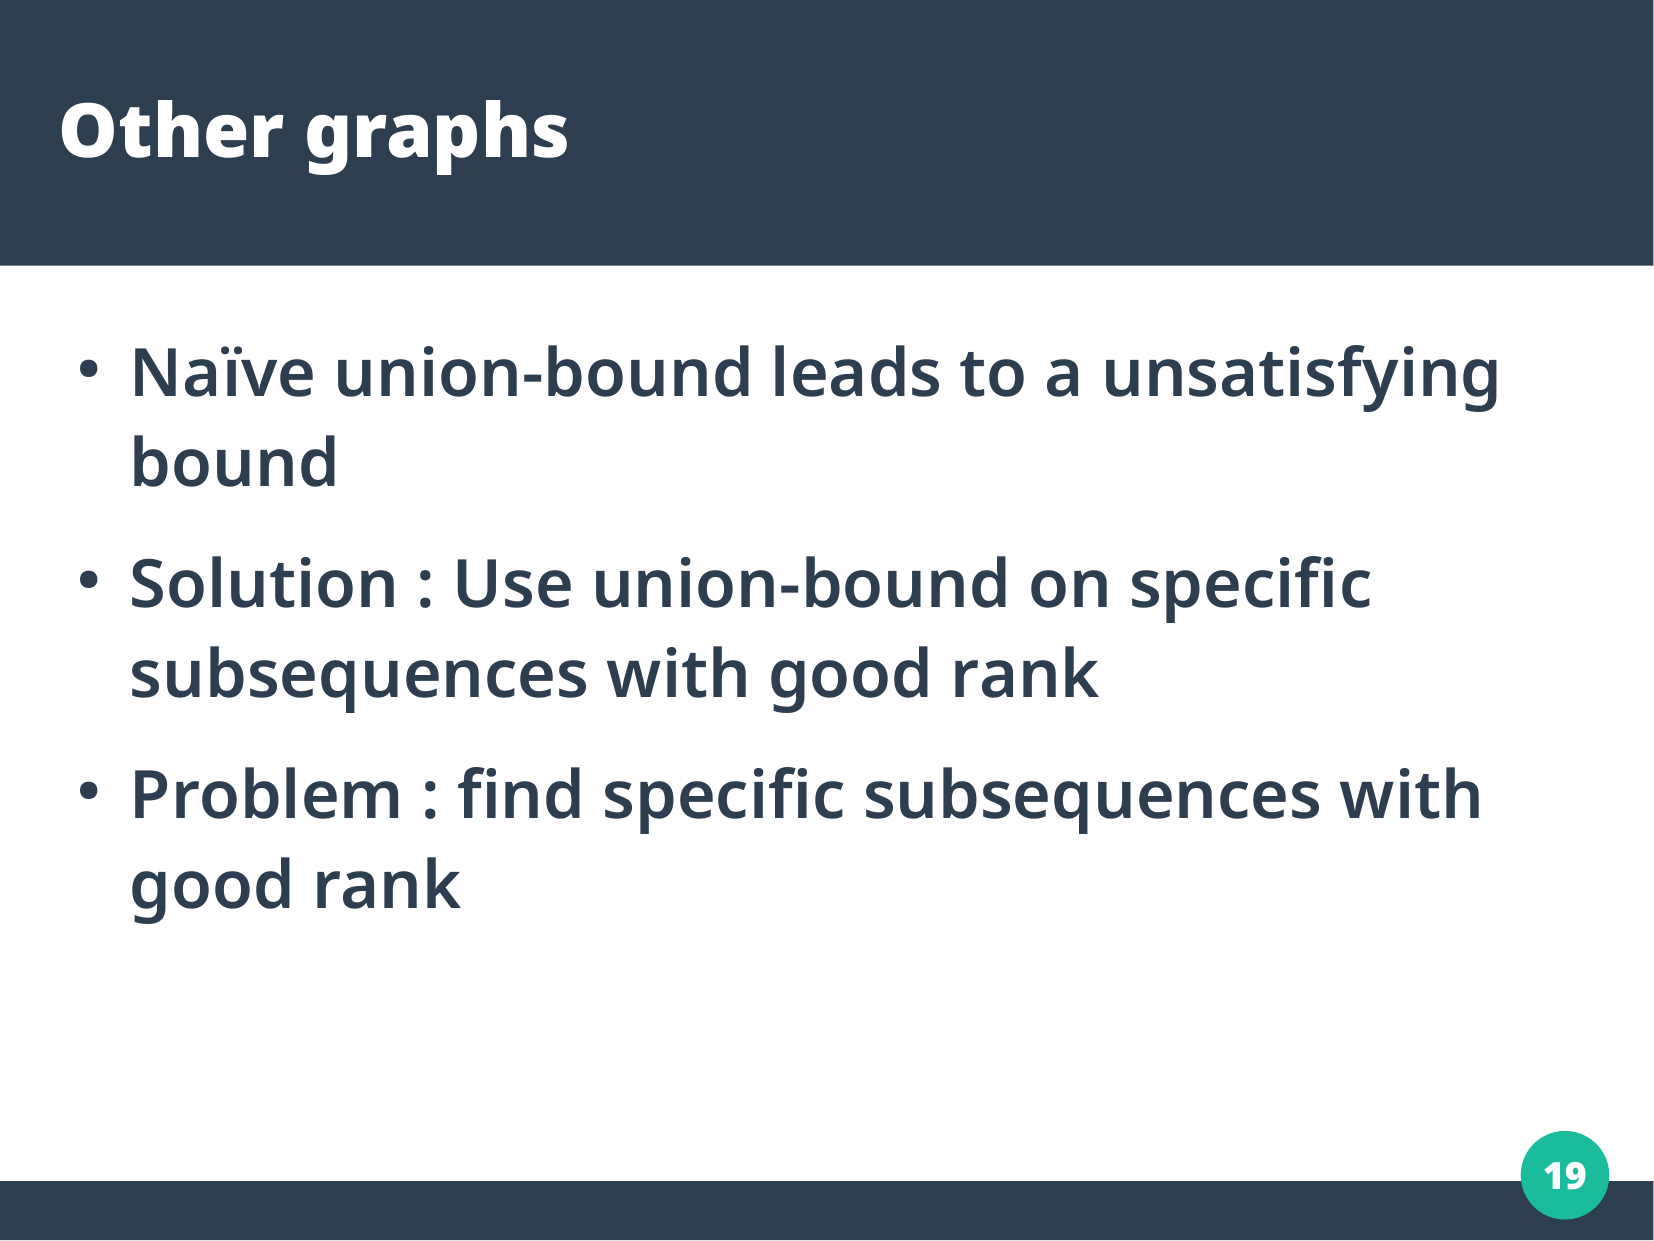

# Other graphs
Naïve union-bound leads to a unsatisfying bound
Solution : Use union-bound on specific subsequences with good rank
Problem : find specific subsequences with good rank
19